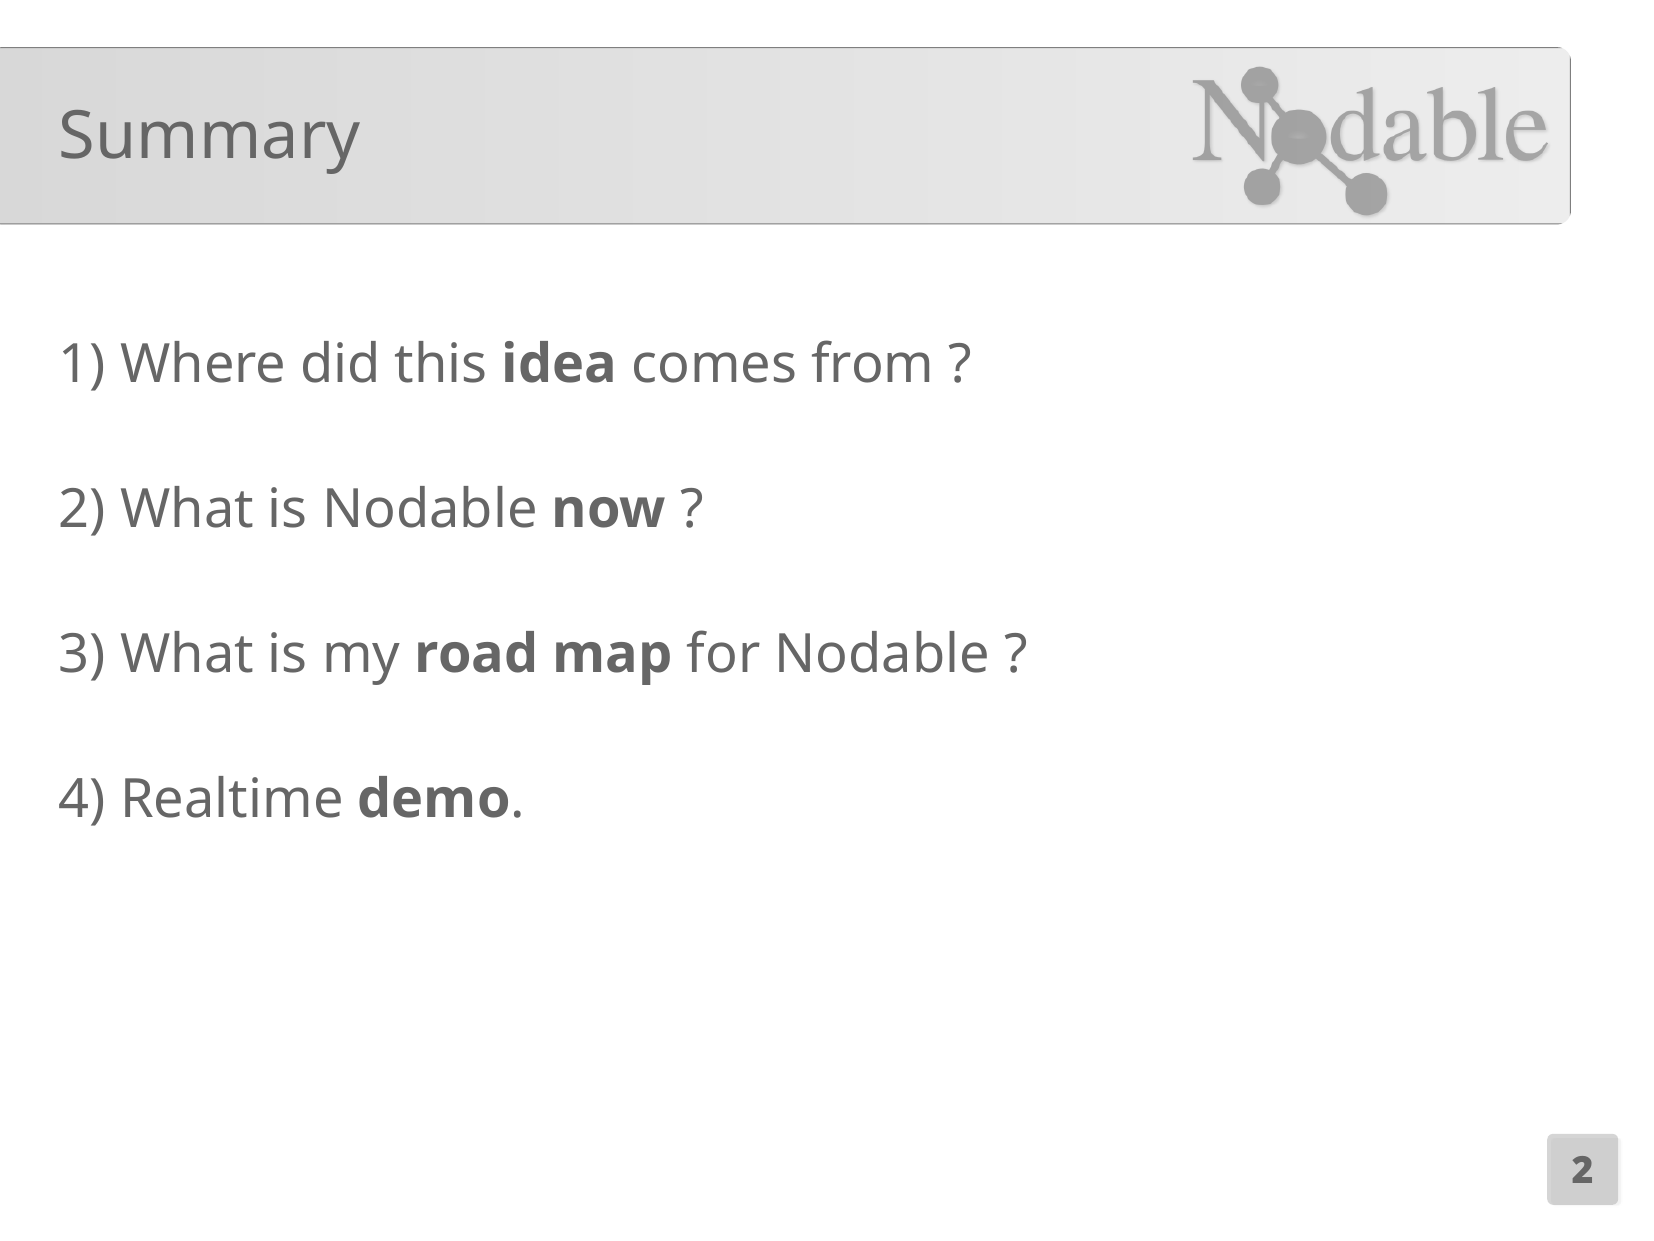

# Summary
 Where did this idea comes from ?
 What is Nodable now ?
 What is my road map for Nodable ?
 Realtime demo.
2